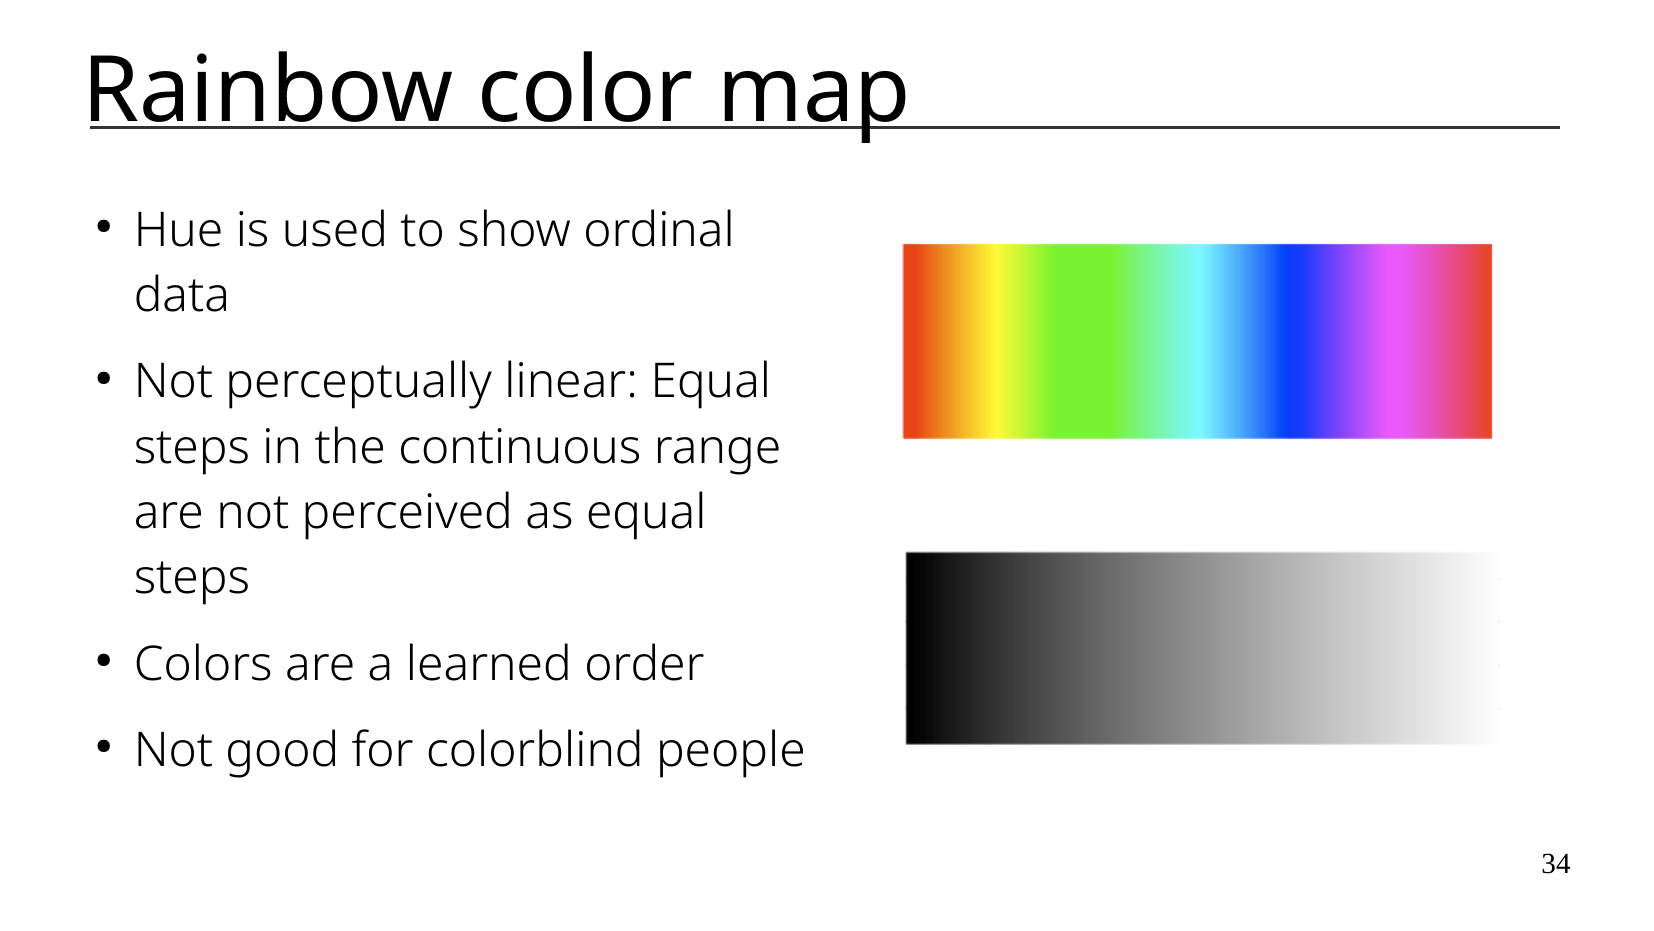

# Rainbow color map
Hue is used to show ordinal data
Not perceptually linear: Equal steps in the continuous range are not perceived as equal steps
Colors are a learned order
Not good for colorblind people
34